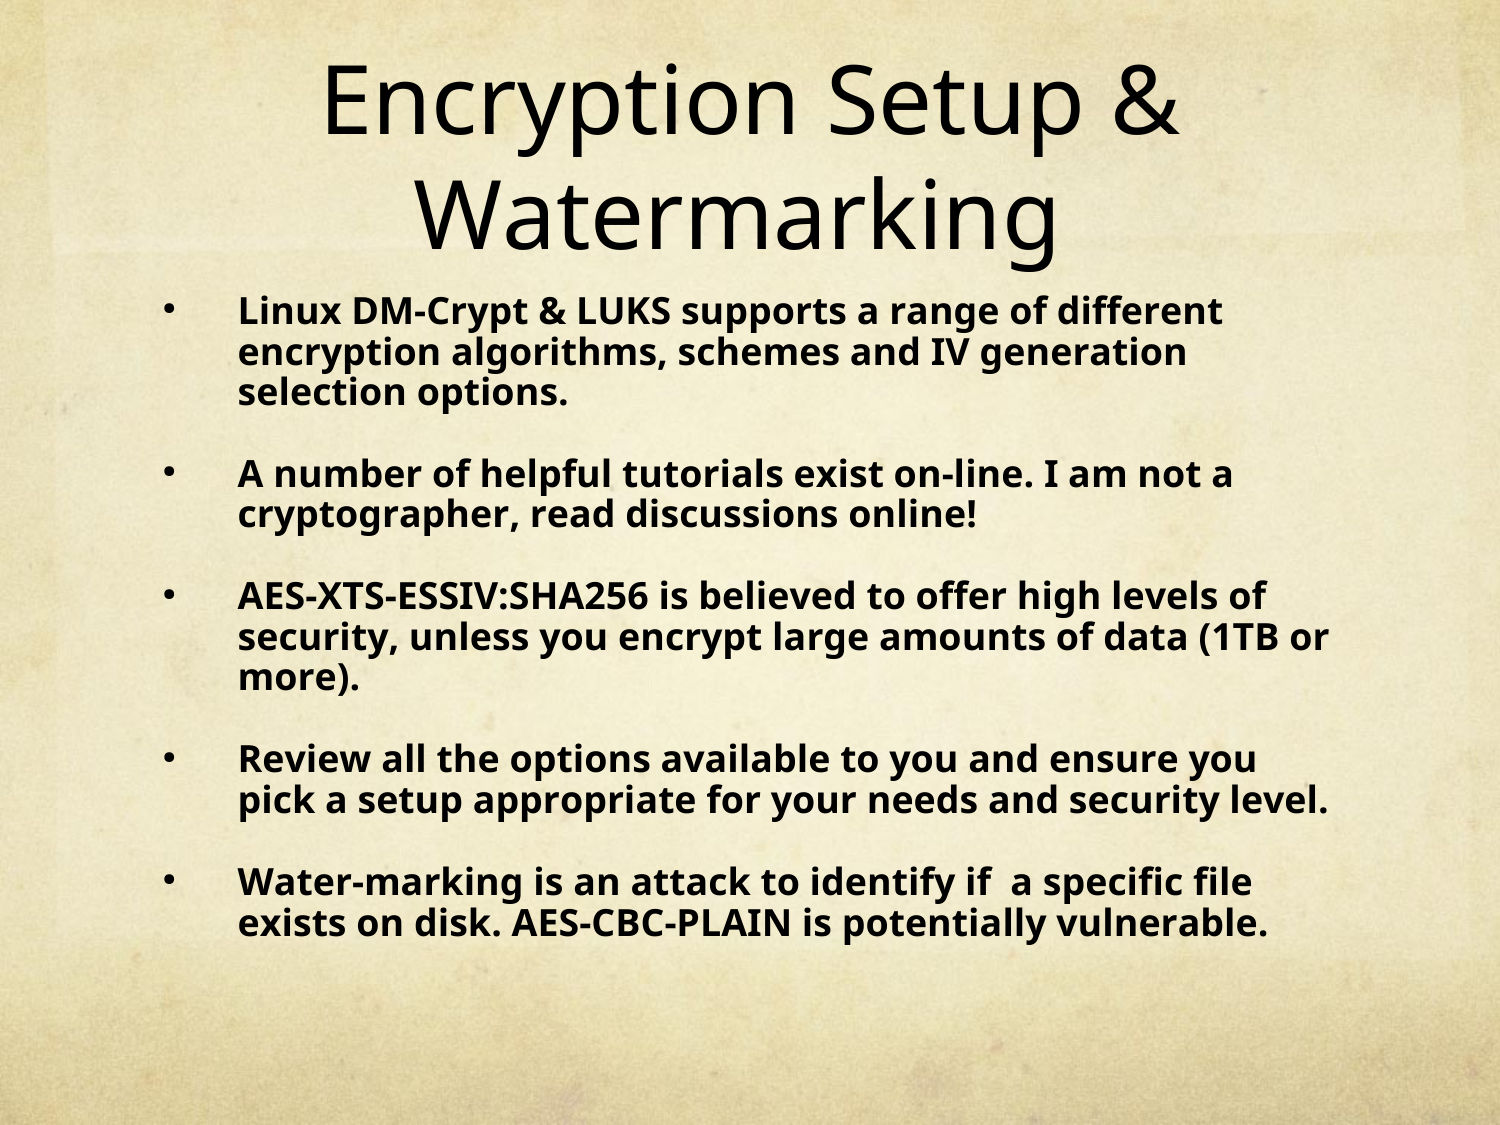

Encryption Setup & Watermarking
Linux DM-Crypt & LUKS supports a range of different encryption algorithms, schemes and IV generation selection options.
A number of helpful tutorials exist on-line. I am not a cryptographer, read discussions online!
AES-XTS-ESSIV:SHA256 is believed to offer high levels of security, unless you encrypt large amounts of data (1TB or more).
Review all the options available to you and ensure you pick a setup appropriate for your needs and security level.
Water-marking is an attack to identify if a specific file exists on disk. AES-CBC-PLAIN is potentially vulnerable.